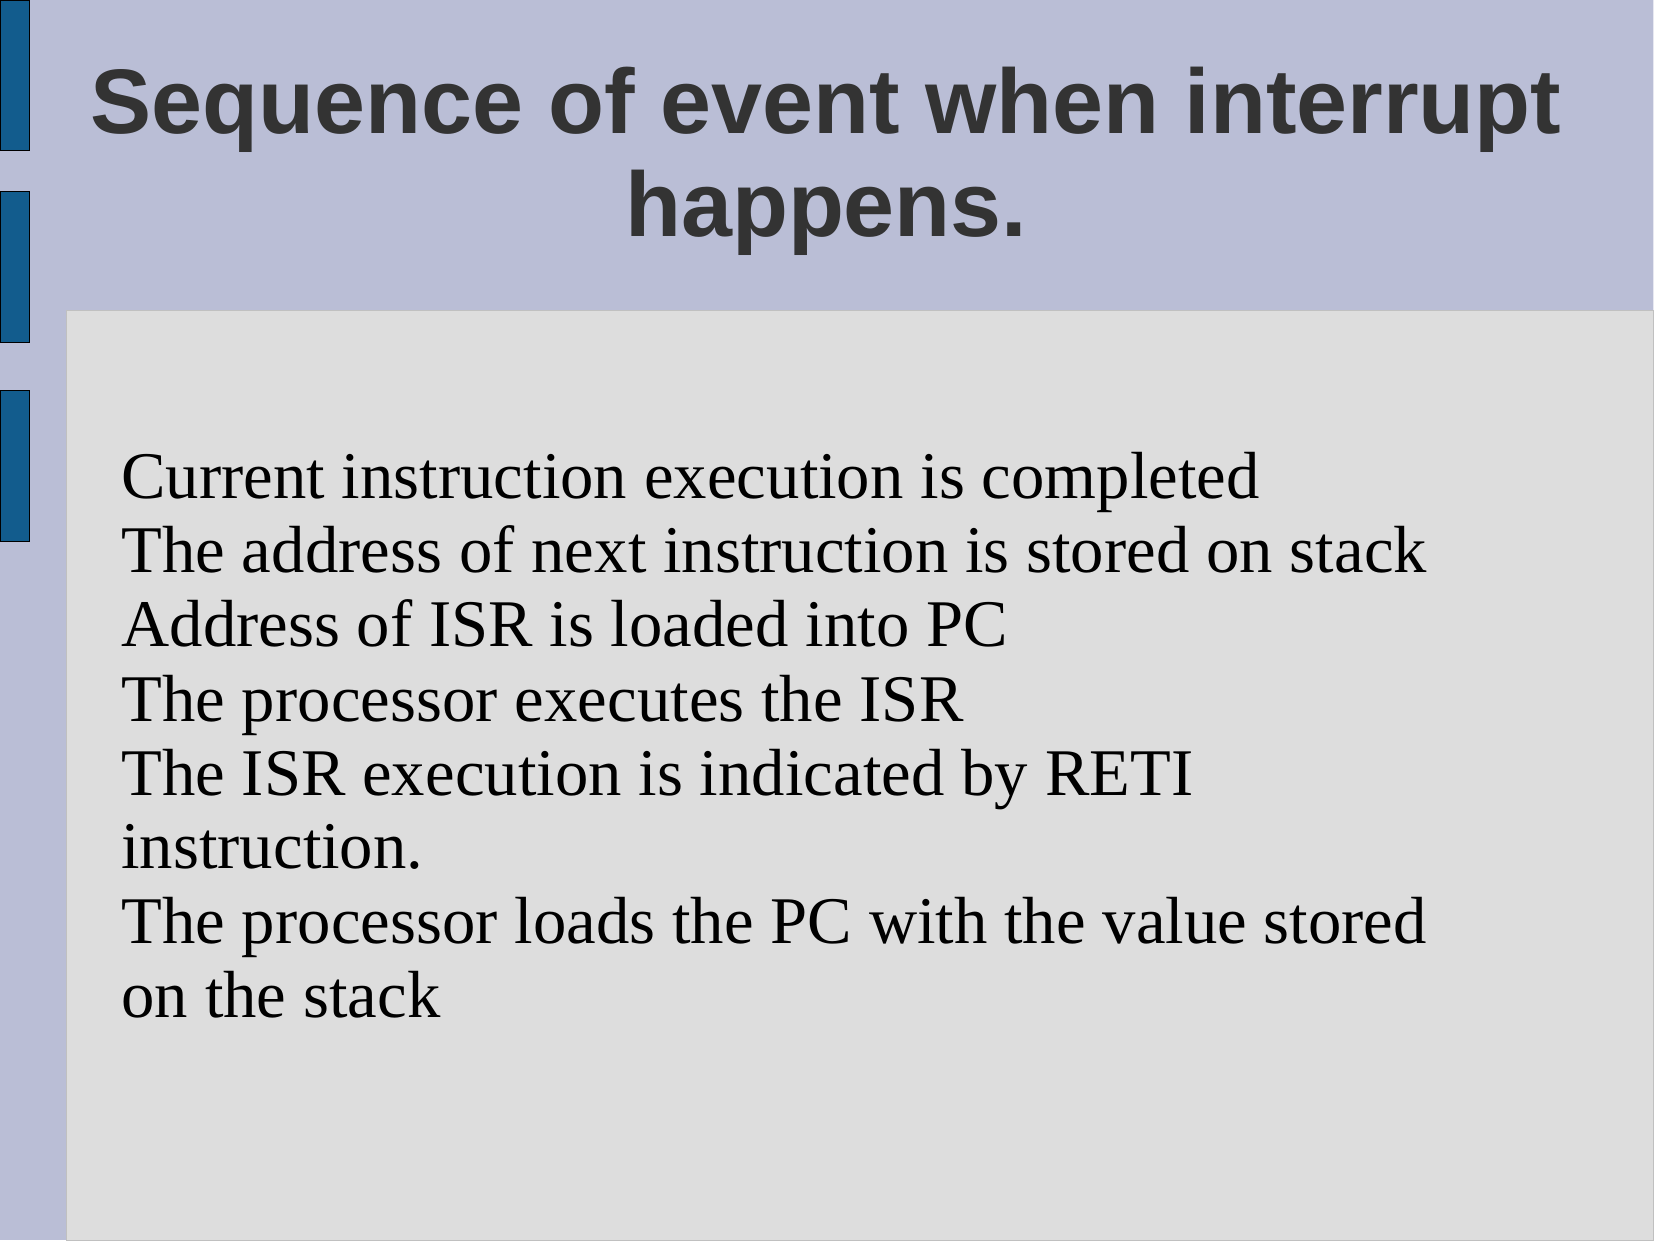

# Sequence of event when interrupt happens.
Current instruction execution is completed
The address of next instruction is stored on stack
Address of ISR is loaded into PC
The processor executes the ISR
The ISR execution is indicated by RETI 			instruction.
The processor loads the PC with the value stored	on the stack